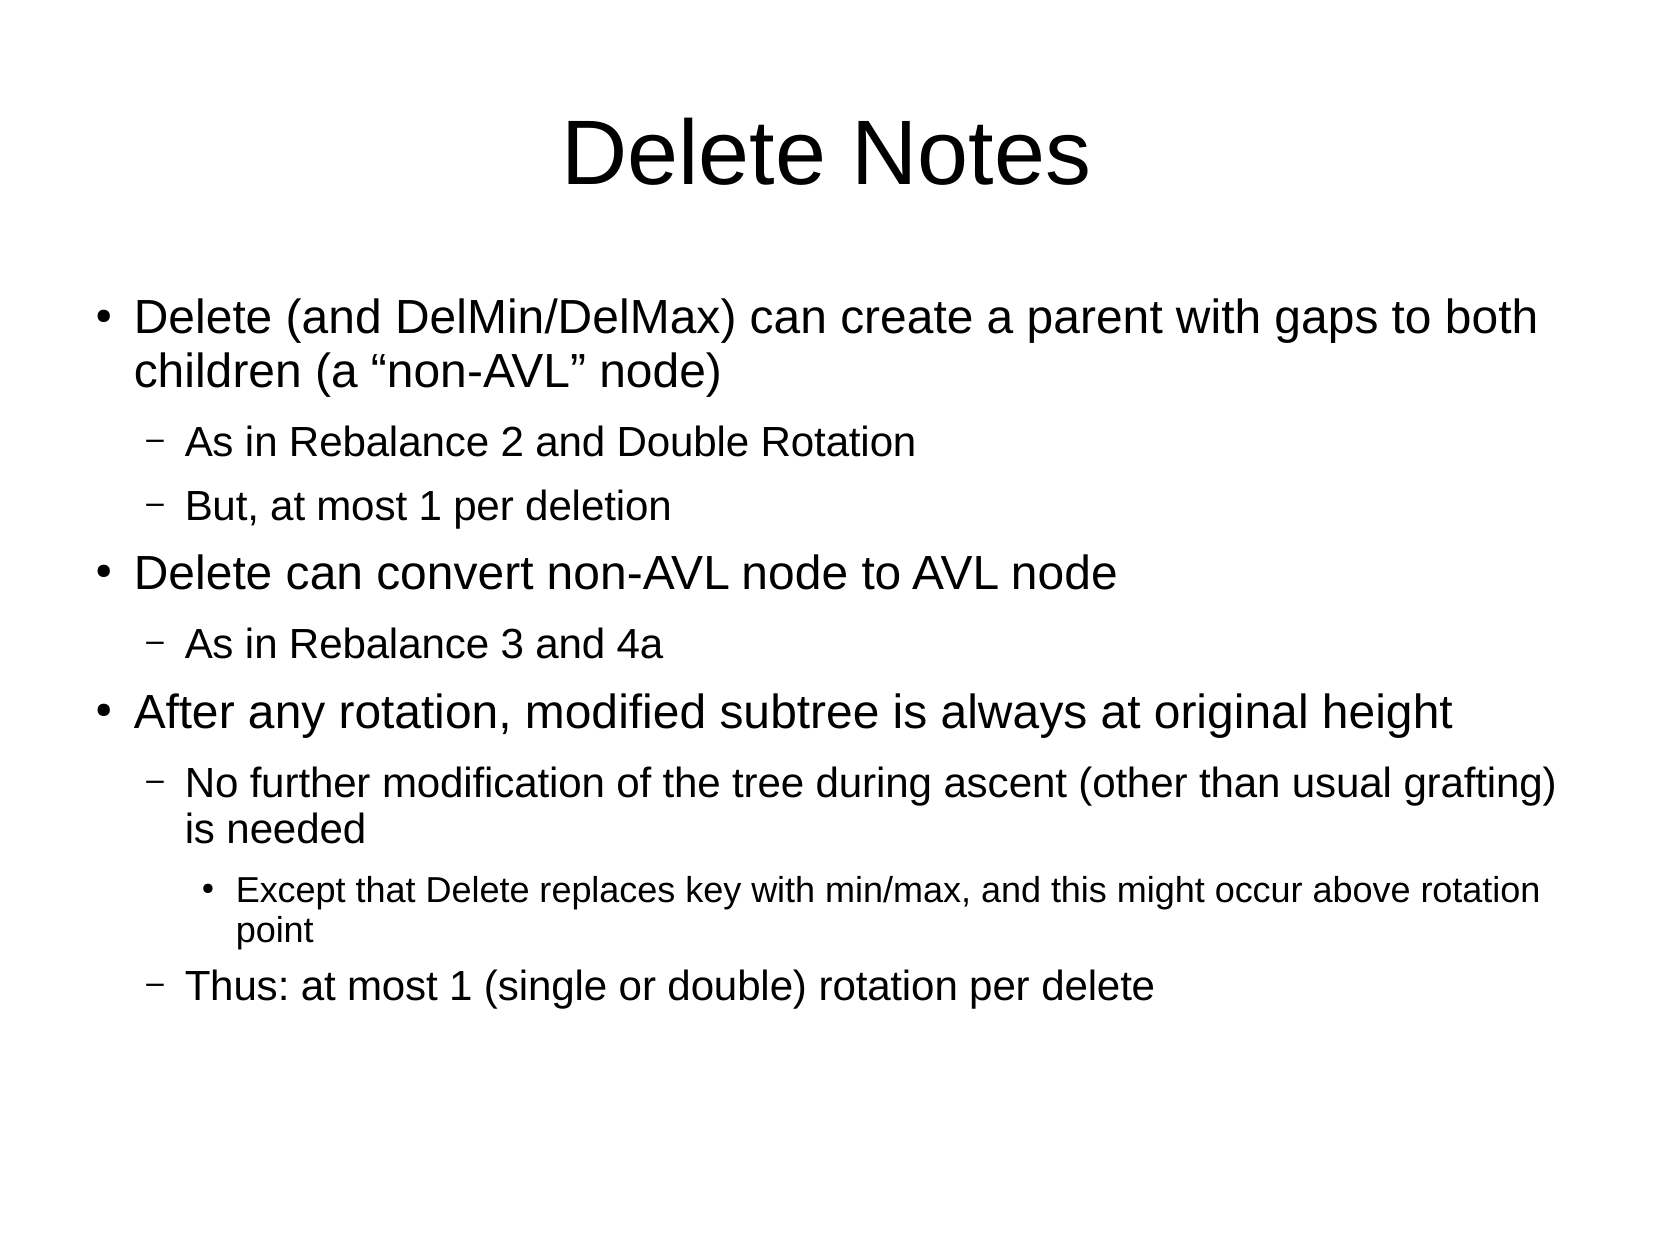

# Delete Notes
Delete (and DelMin/DelMax) can create a parent with gaps to both children (a “non-AVL” node)
As in Rebalance 2 and Double Rotation
But, at most 1 per deletion
Delete can convert non-AVL node to AVL node
As in Rebalance 3 and 4a
After any rotation, modified subtree is always at original height
No further modification of the tree during ascent (other than usual grafting) is needed
Except that Delete replaces key with min/max, and this might occur above rotation point
Thus: at most 1 (single or double) rotation per delete